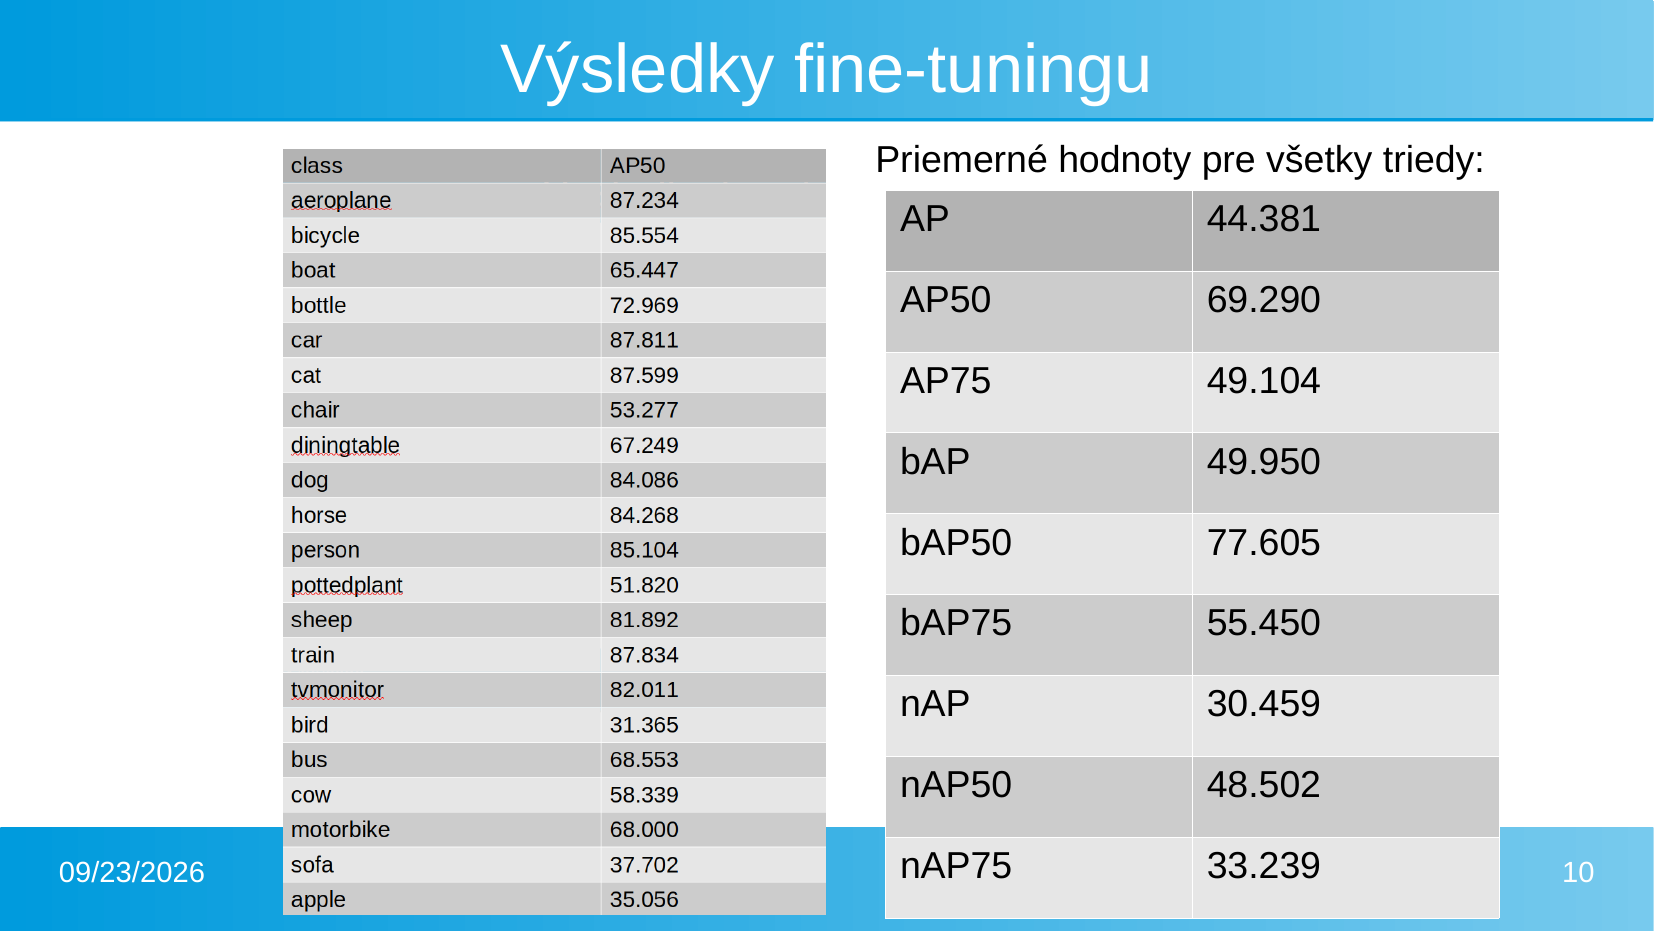

# Výsledky fine-tuningu
Priemerné hodnoty pre všetky triedy:
| AP | 44.381 |
| --- | --- |
| AP50 | 69.290 |
| AP75 | 49.104 |
| bAP | 49.950 |
| bAP50 | 77.605 |
| bAP75 | 55.450 |
| nAP | 30.459 |
| nAP50 | 48.502 |
| nAP75 | 33.239 |
10